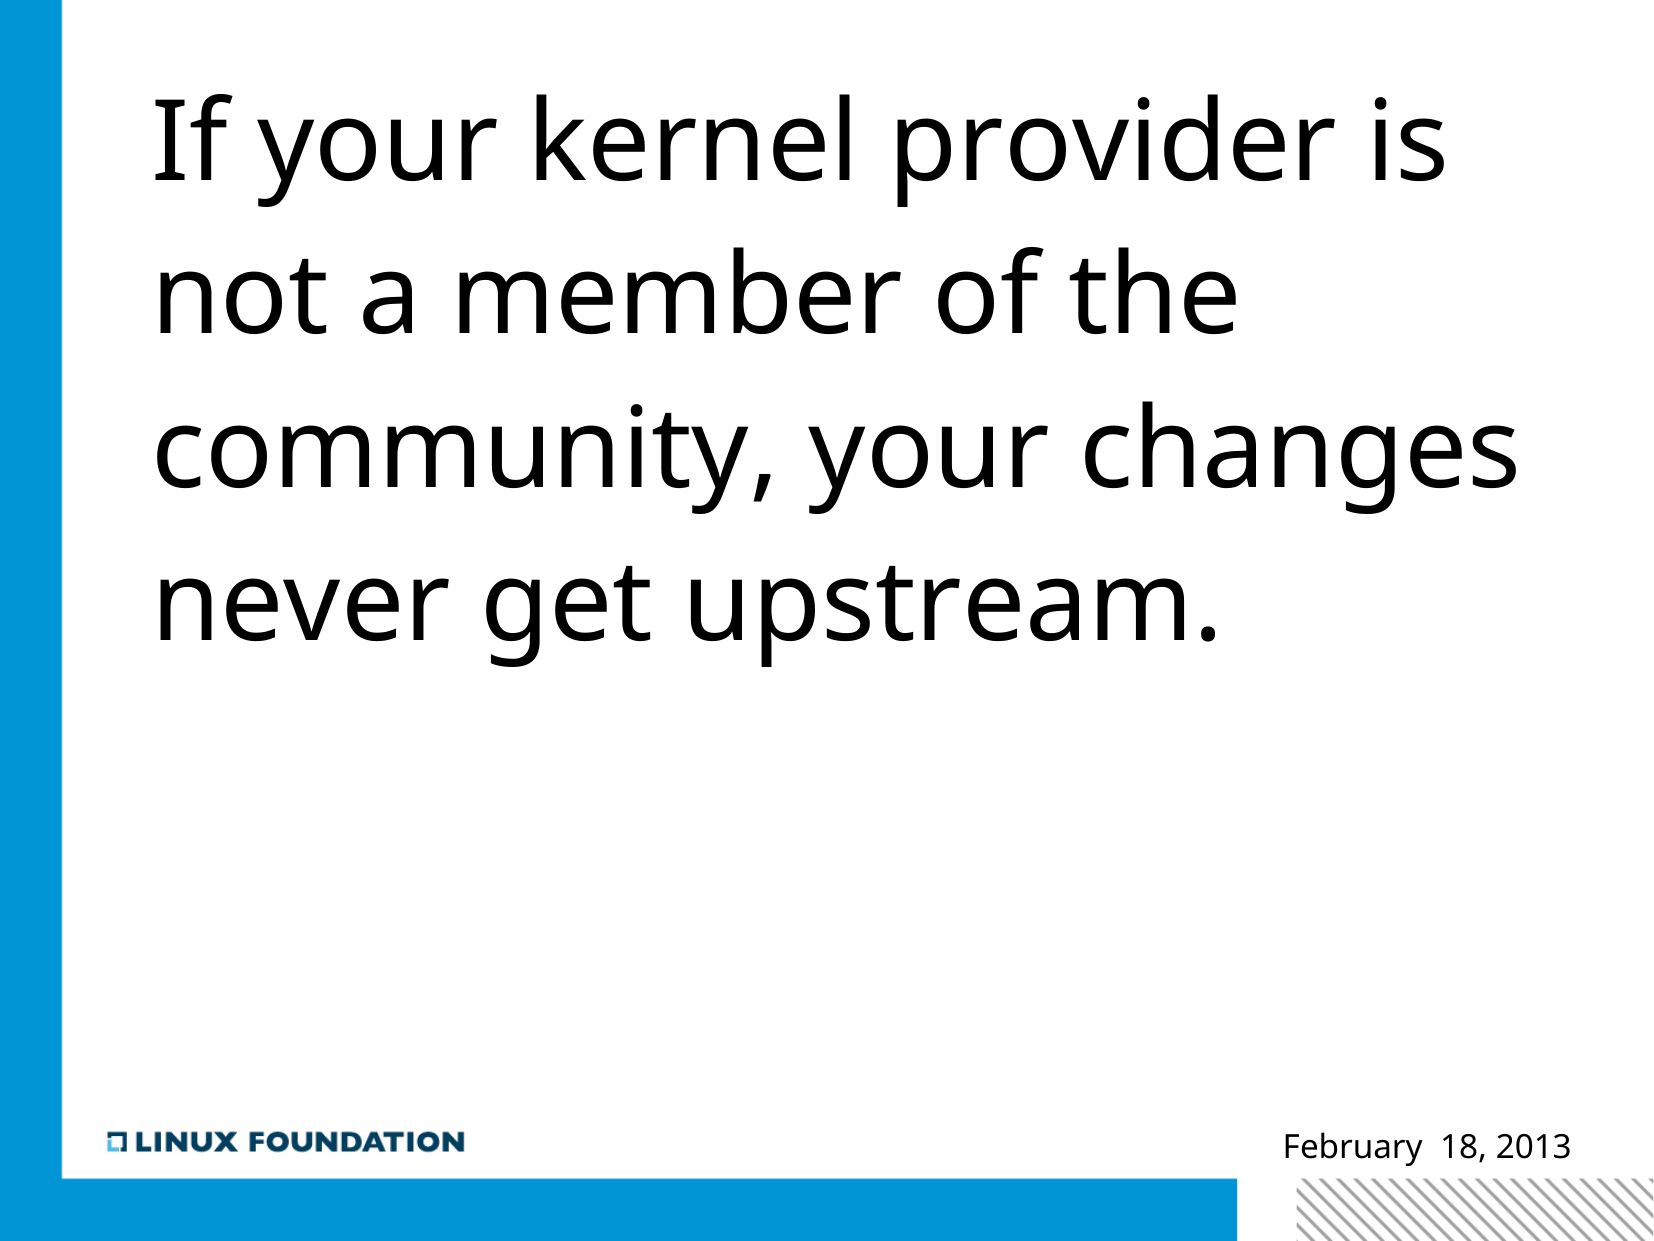

If your kernel provider is
not a member of the
community, your changes
never get upstream.
February 18, 2013